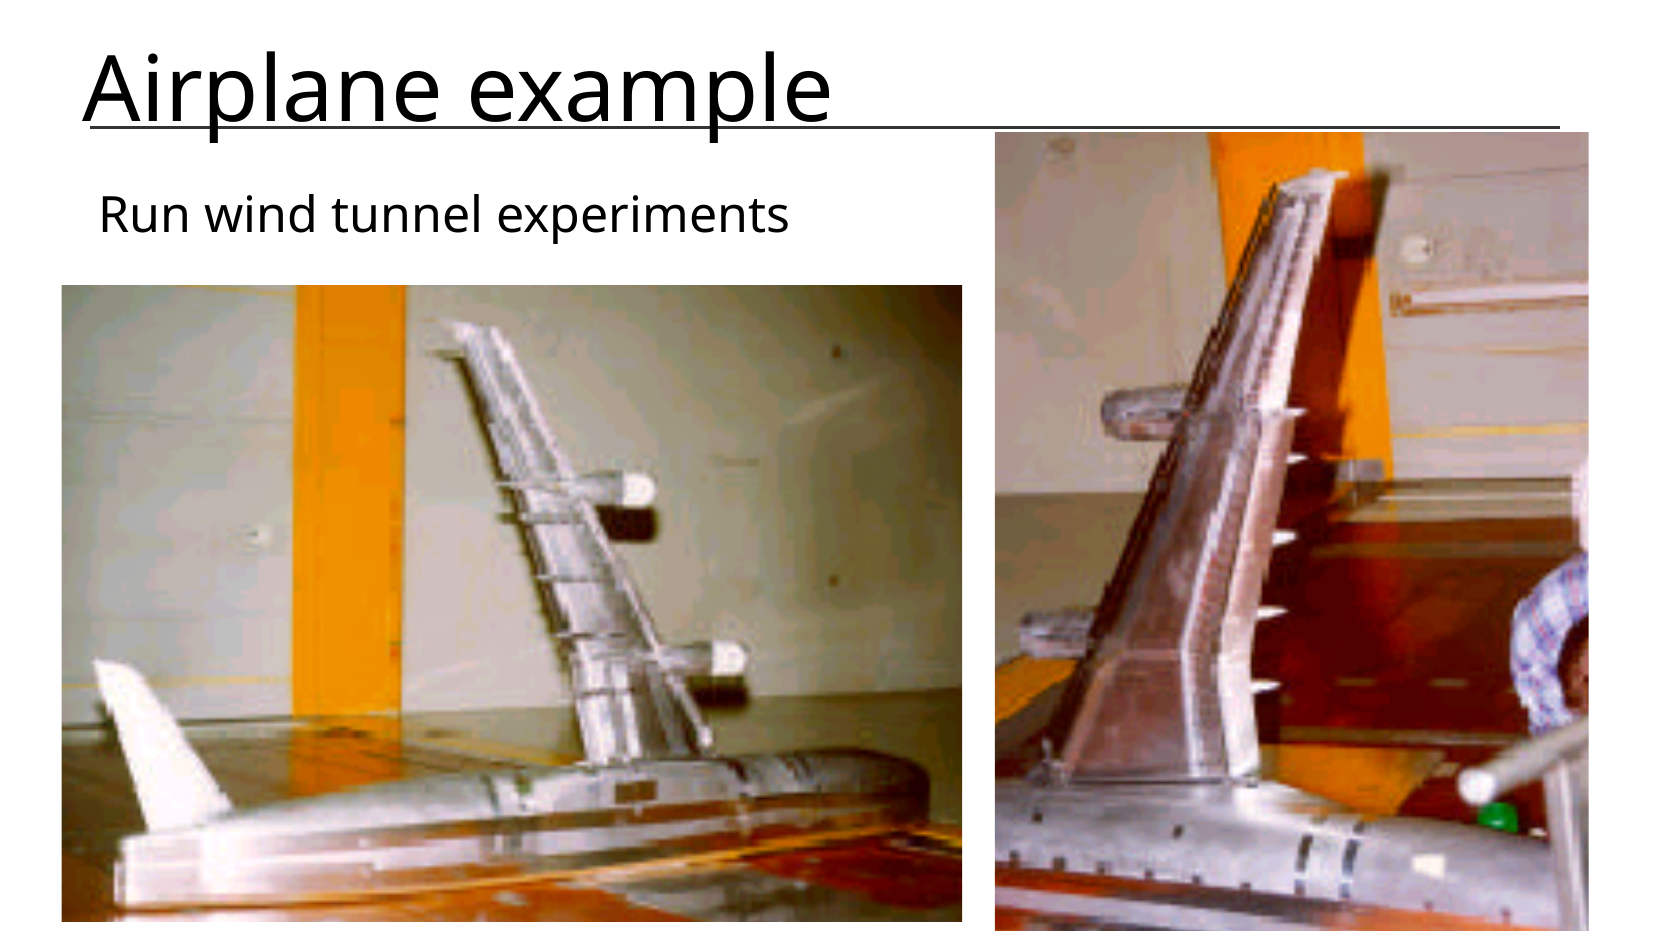

# Airplane example
Run wind tunnel experiments